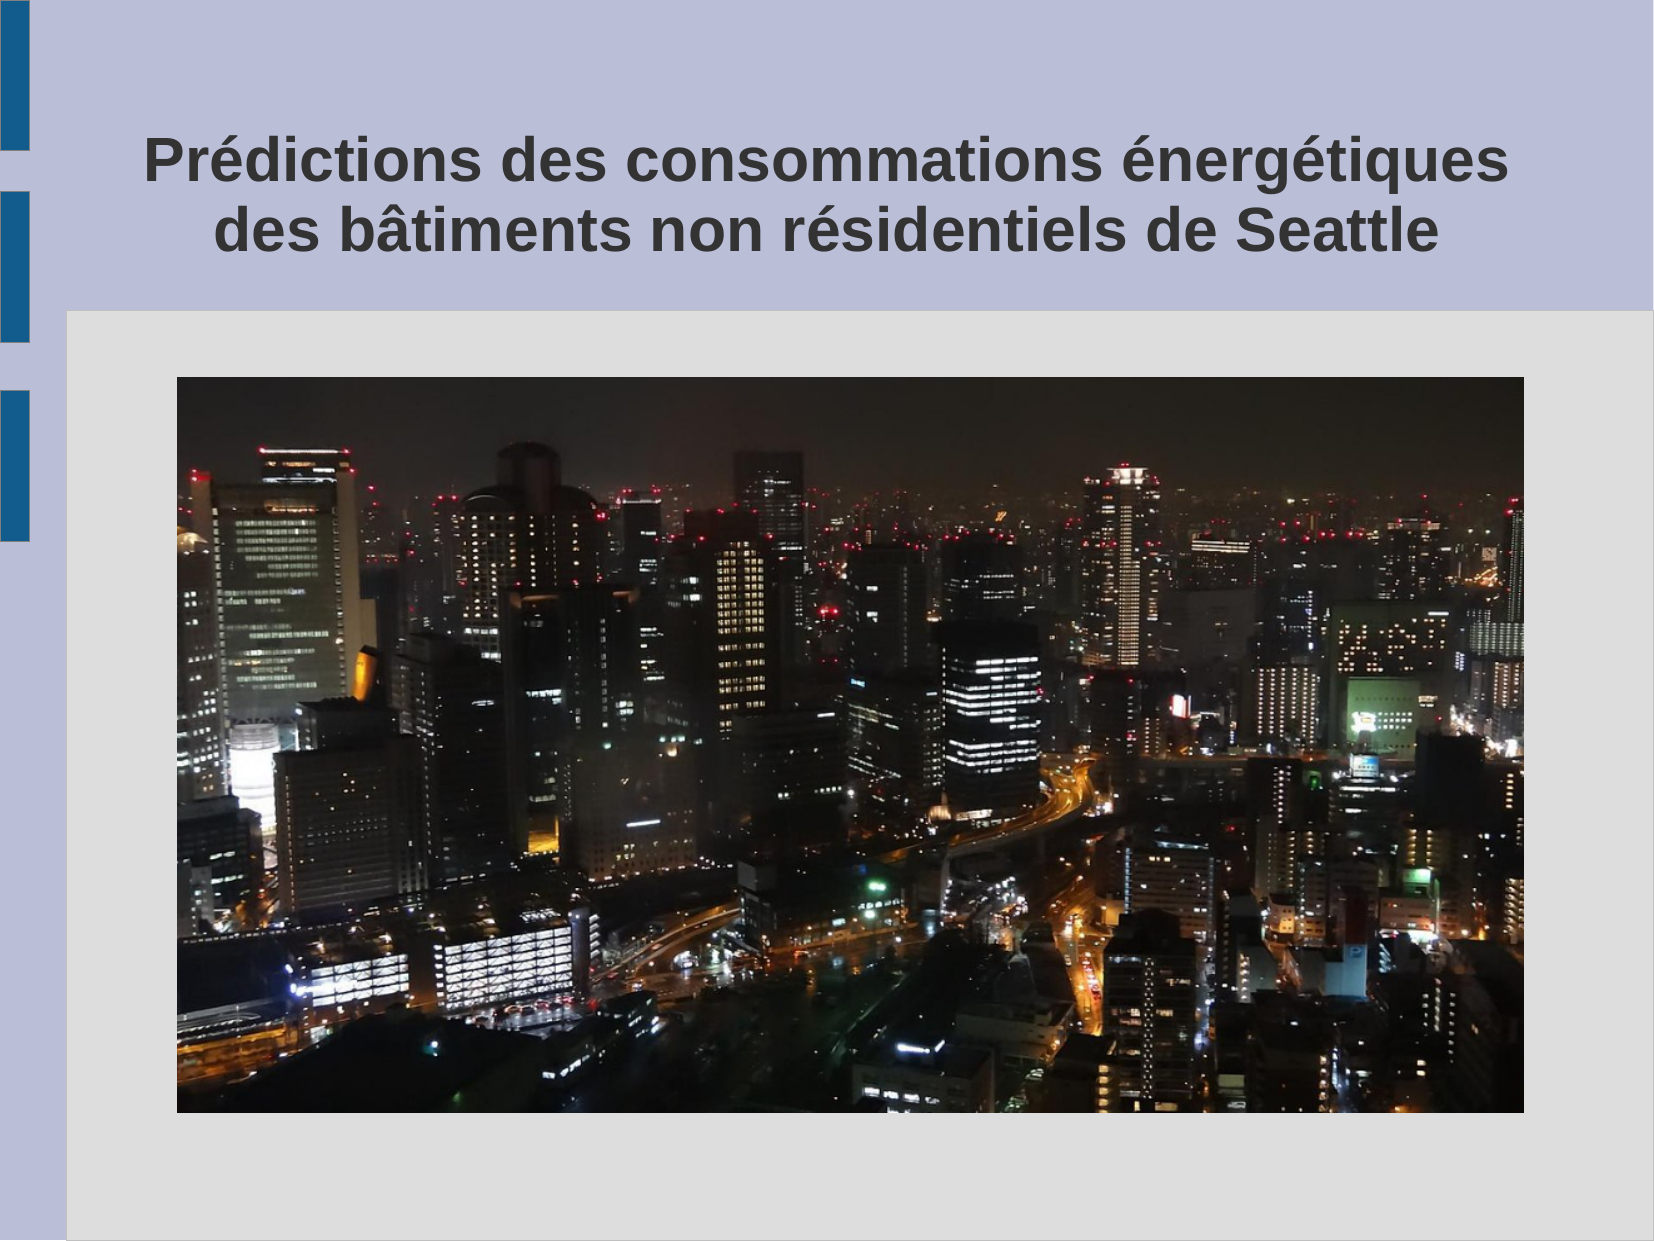

# Prédictions des consommations énergétiques des bâtiments non résidentiels de Seattle